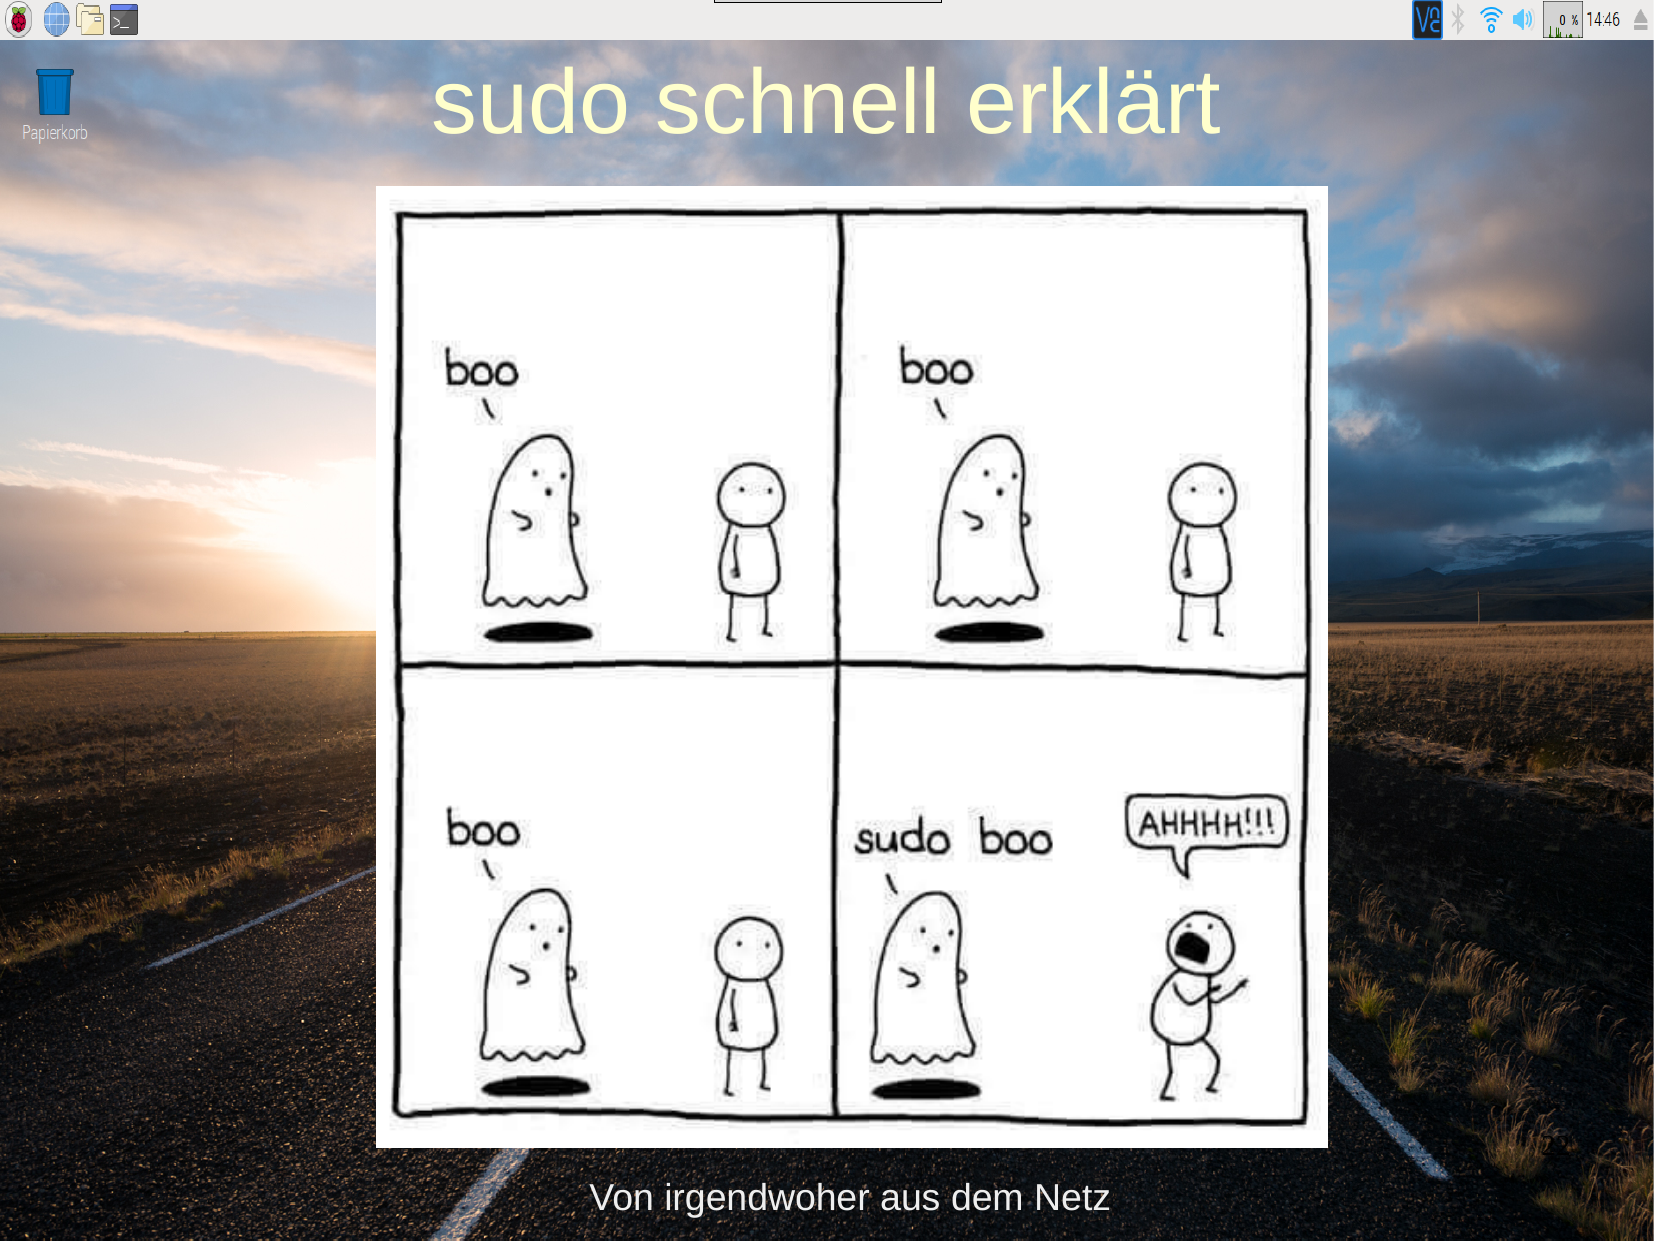

# sudo schnell erklärt
22
Von irgendwoher aus dem Netz